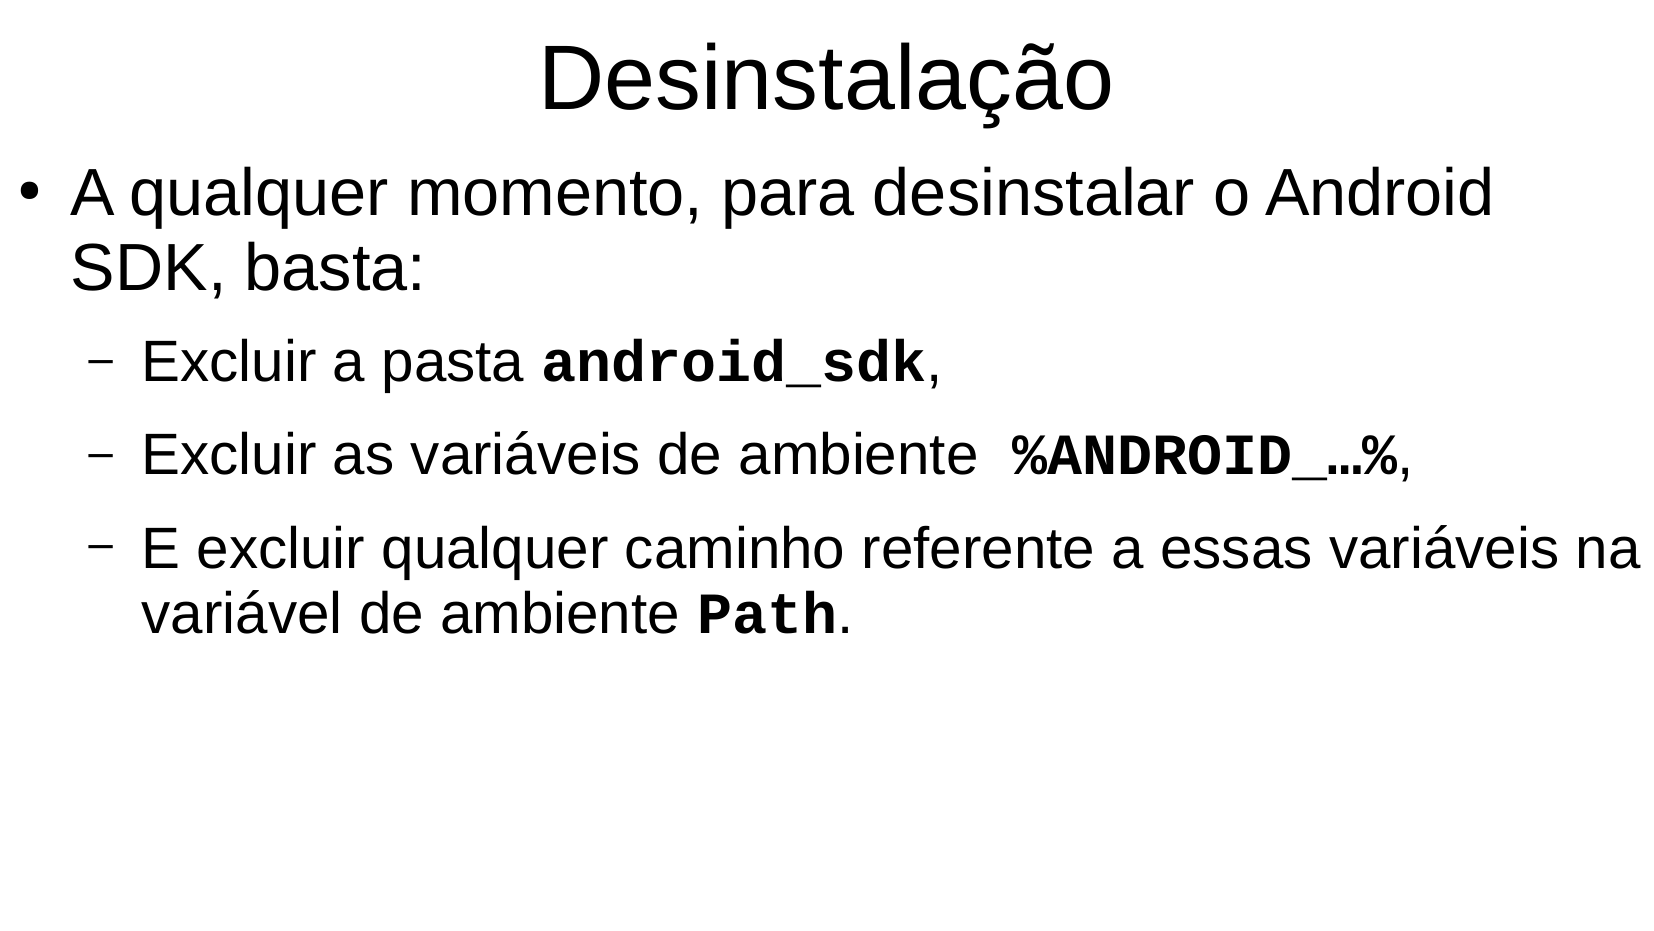

# Desinstalação
A qualquer momento, para desinstalar o Android SDK, basta:
Excluir a pasta android_sdk,
Excluir as variáveis de ambiente %ANDROID_…%,
E excluir qualquer caminho referente a essas variáveis na variável de ambiente Path.